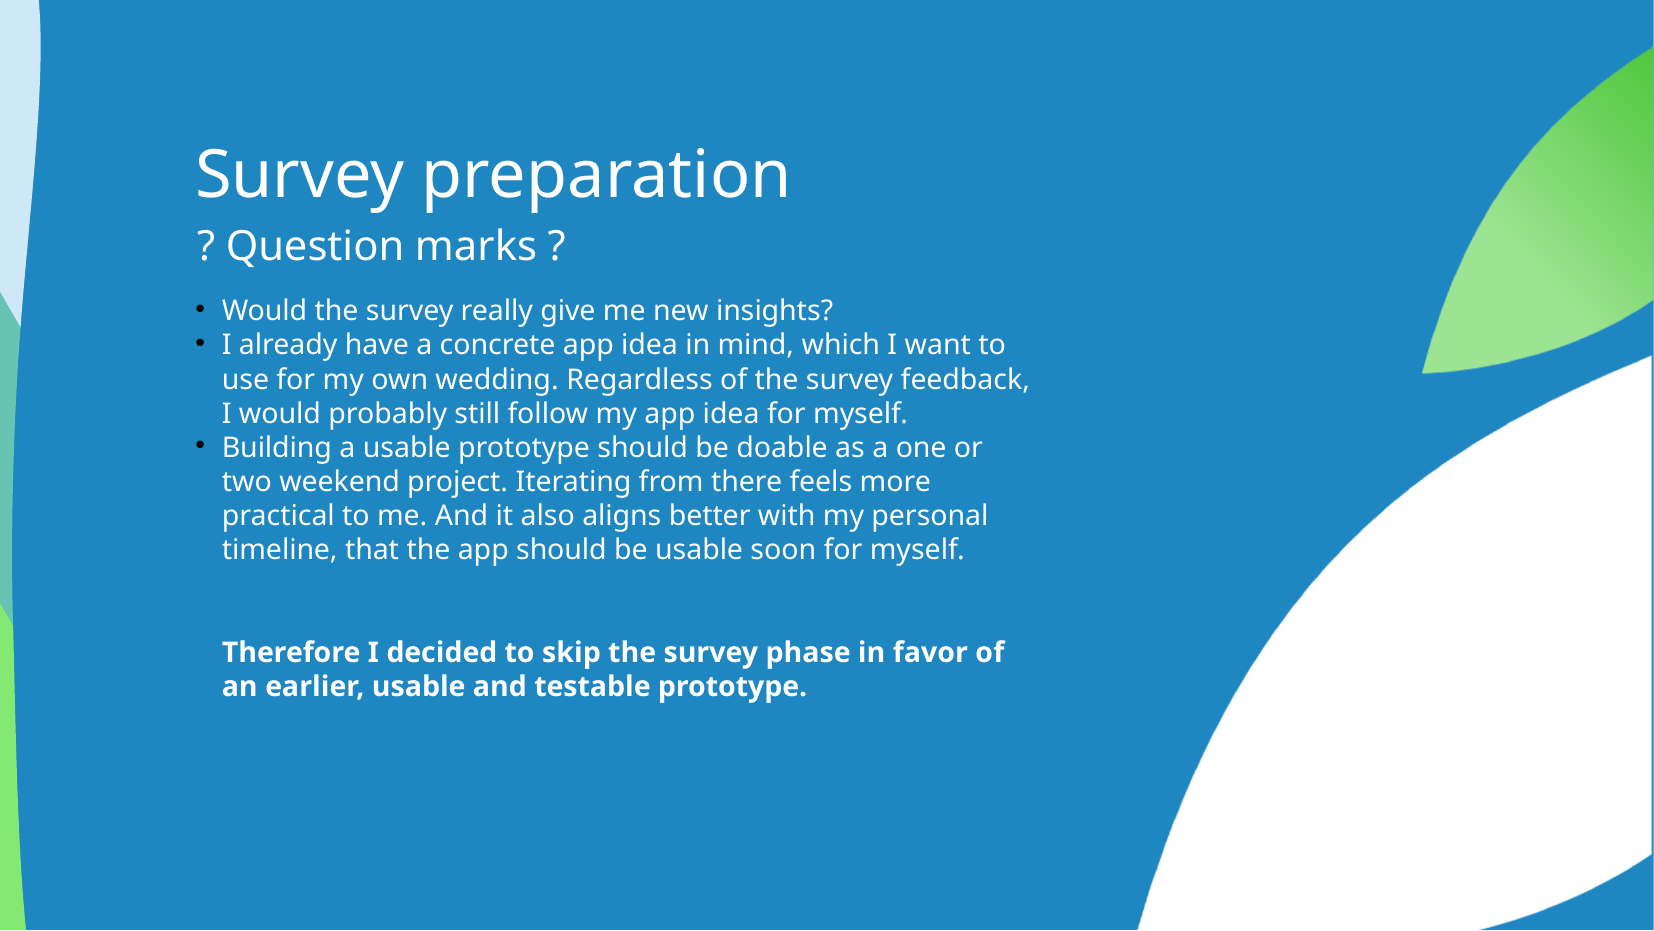

Survey preparation
? Question marks ?
Would the survey really give me new insights?
I already have a concrete app idea in mind, which I want to use for my own wedding. Regardless of the survey feedback, I would probably still follow my app idea for myself.
Building a usable prototype should be doable as a one or two weekend project. Iterating from there feels more practical to me. And it also aligns better with my personal timeline, that the app should be usable soon for myself.
Therefore I decided to skip the survey phase in favor of an earlier, usable and testable prototype.